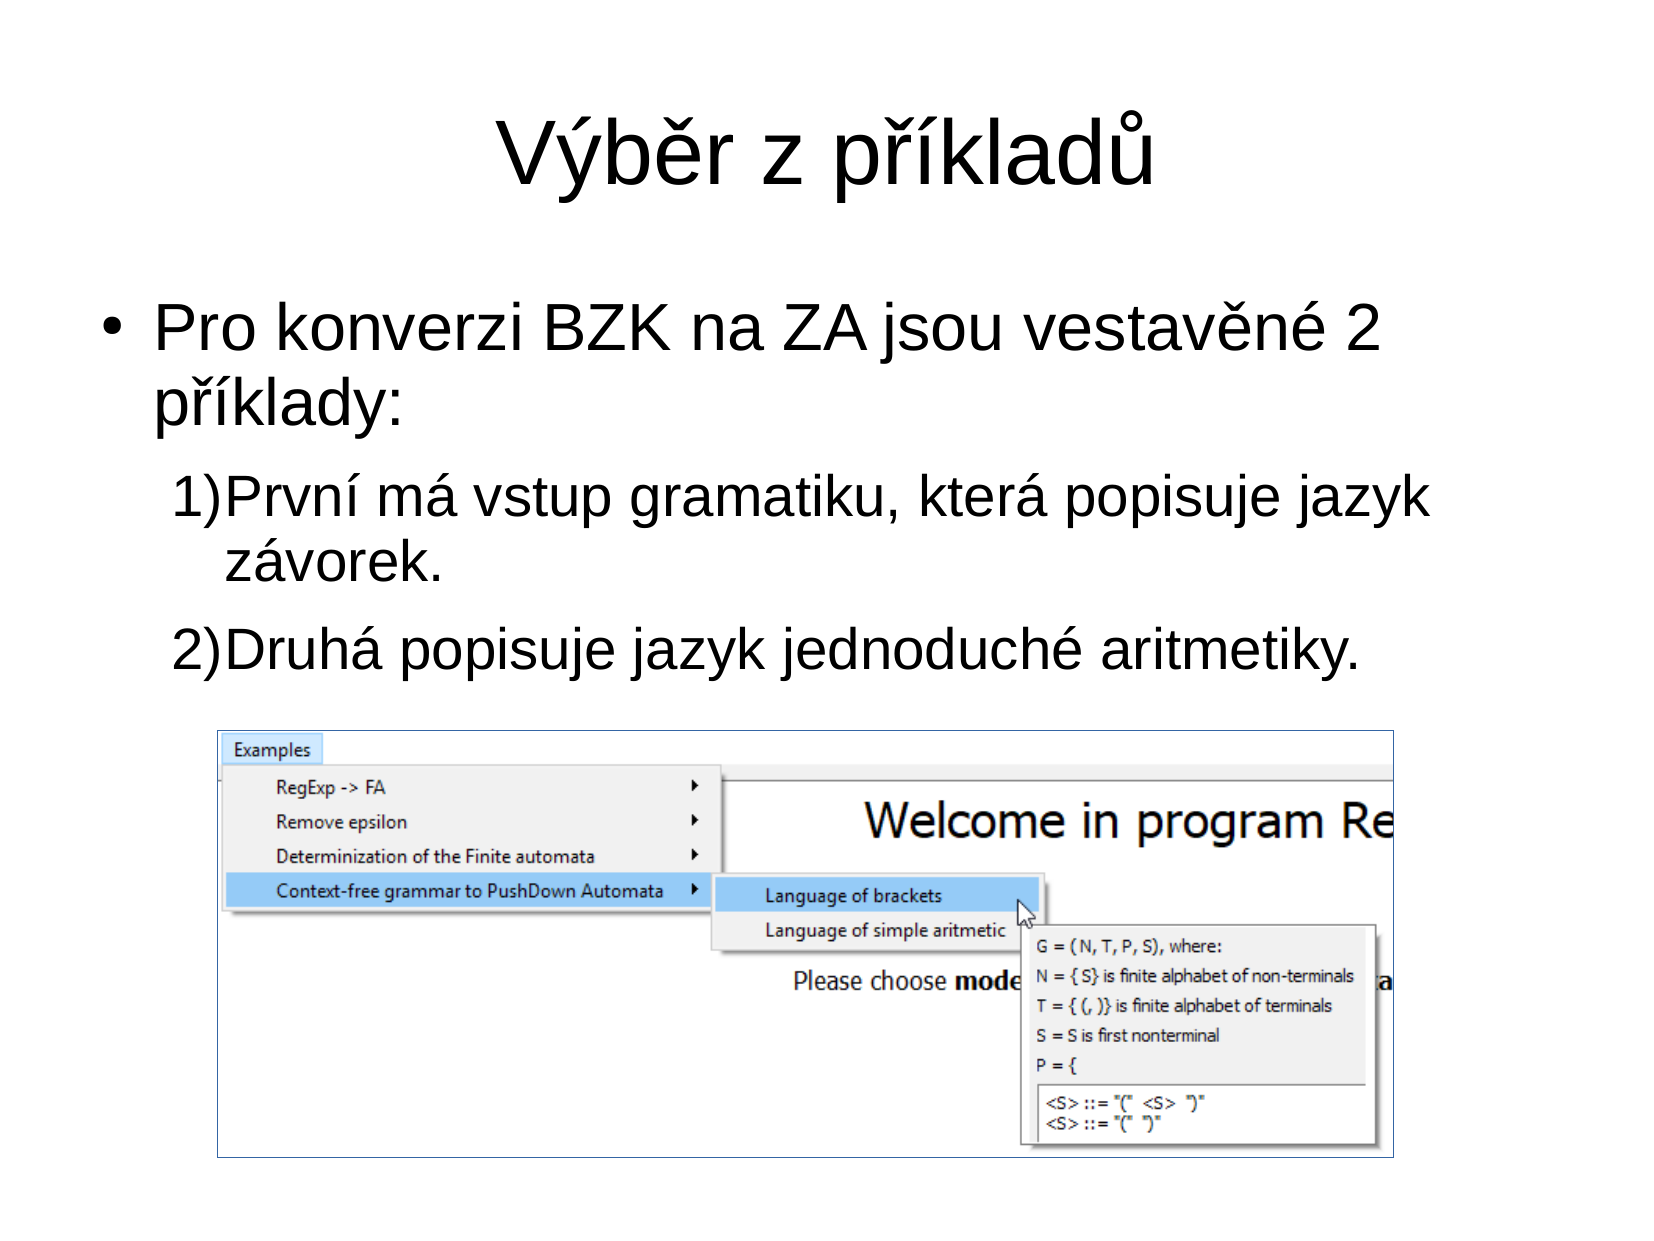

# Výběr z příkladů
Pro konverzi BZK na ZA jsou vestavěné 2 příklady:
První má vstup gramatiku, která popisuje jazyk závorek.
Druhá popisuje jazyk jednoduché aritmetiky.